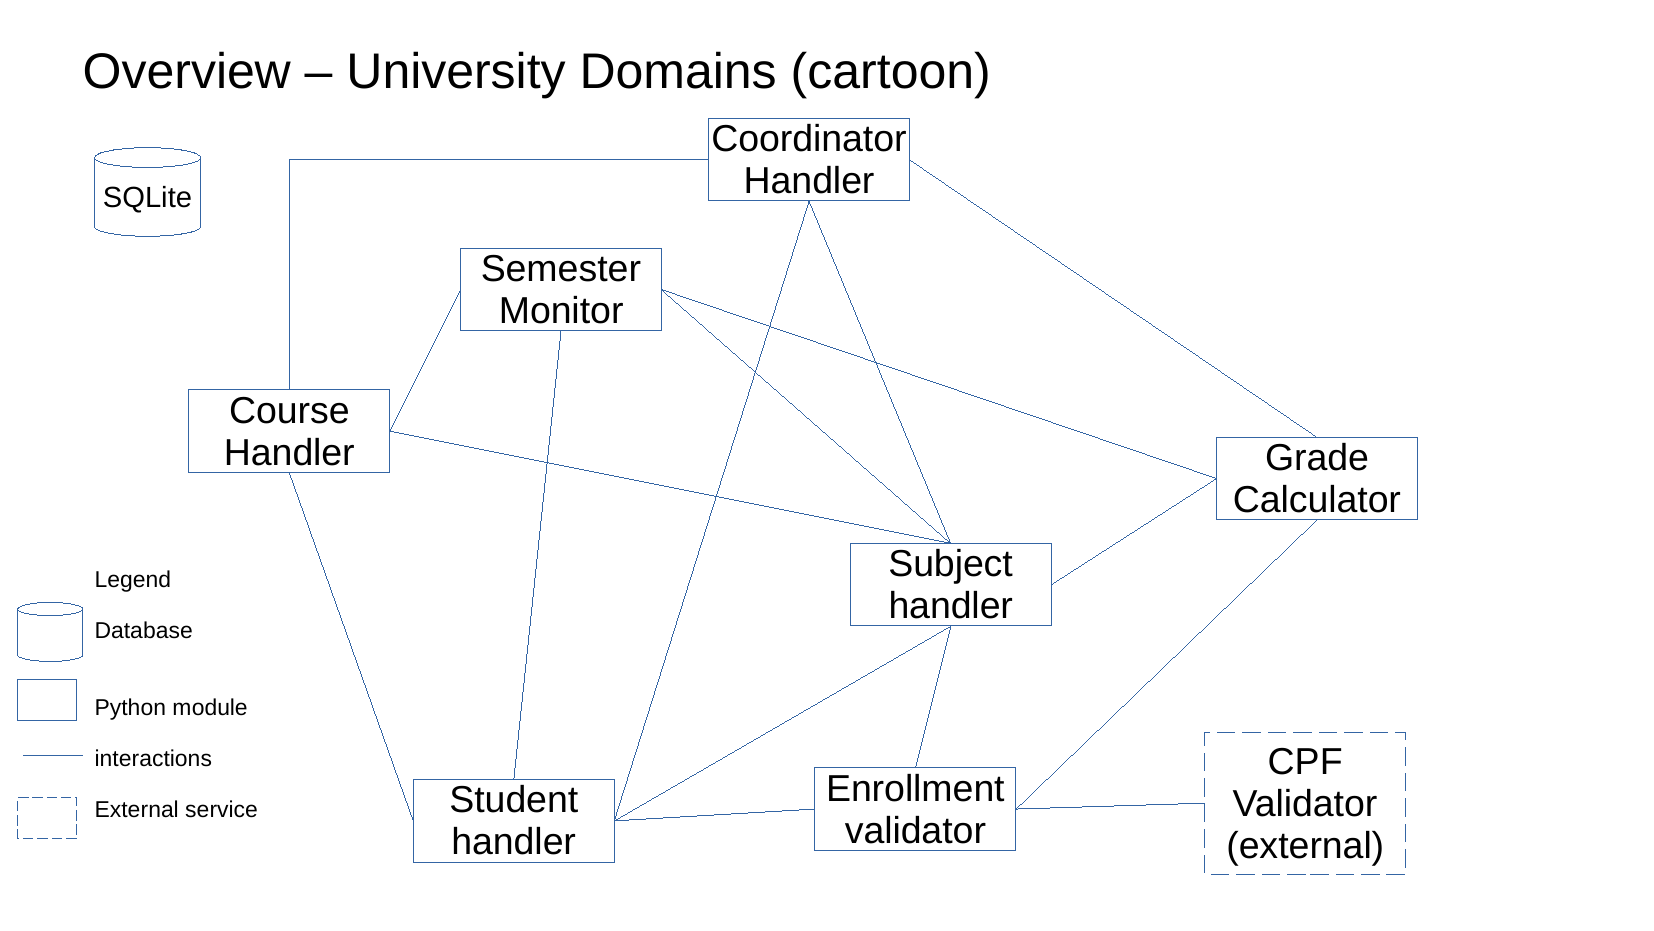

# Overview – University Domains (cartoon)
Coordinator
Handler
SQLite
Semester
Monitor
Course
Handler
Grade
Calculator
Subject
handler
Legend
Database
Python module
interactions
External service
CPF
Validator
(external)
Enrollment
validator
Student
handler